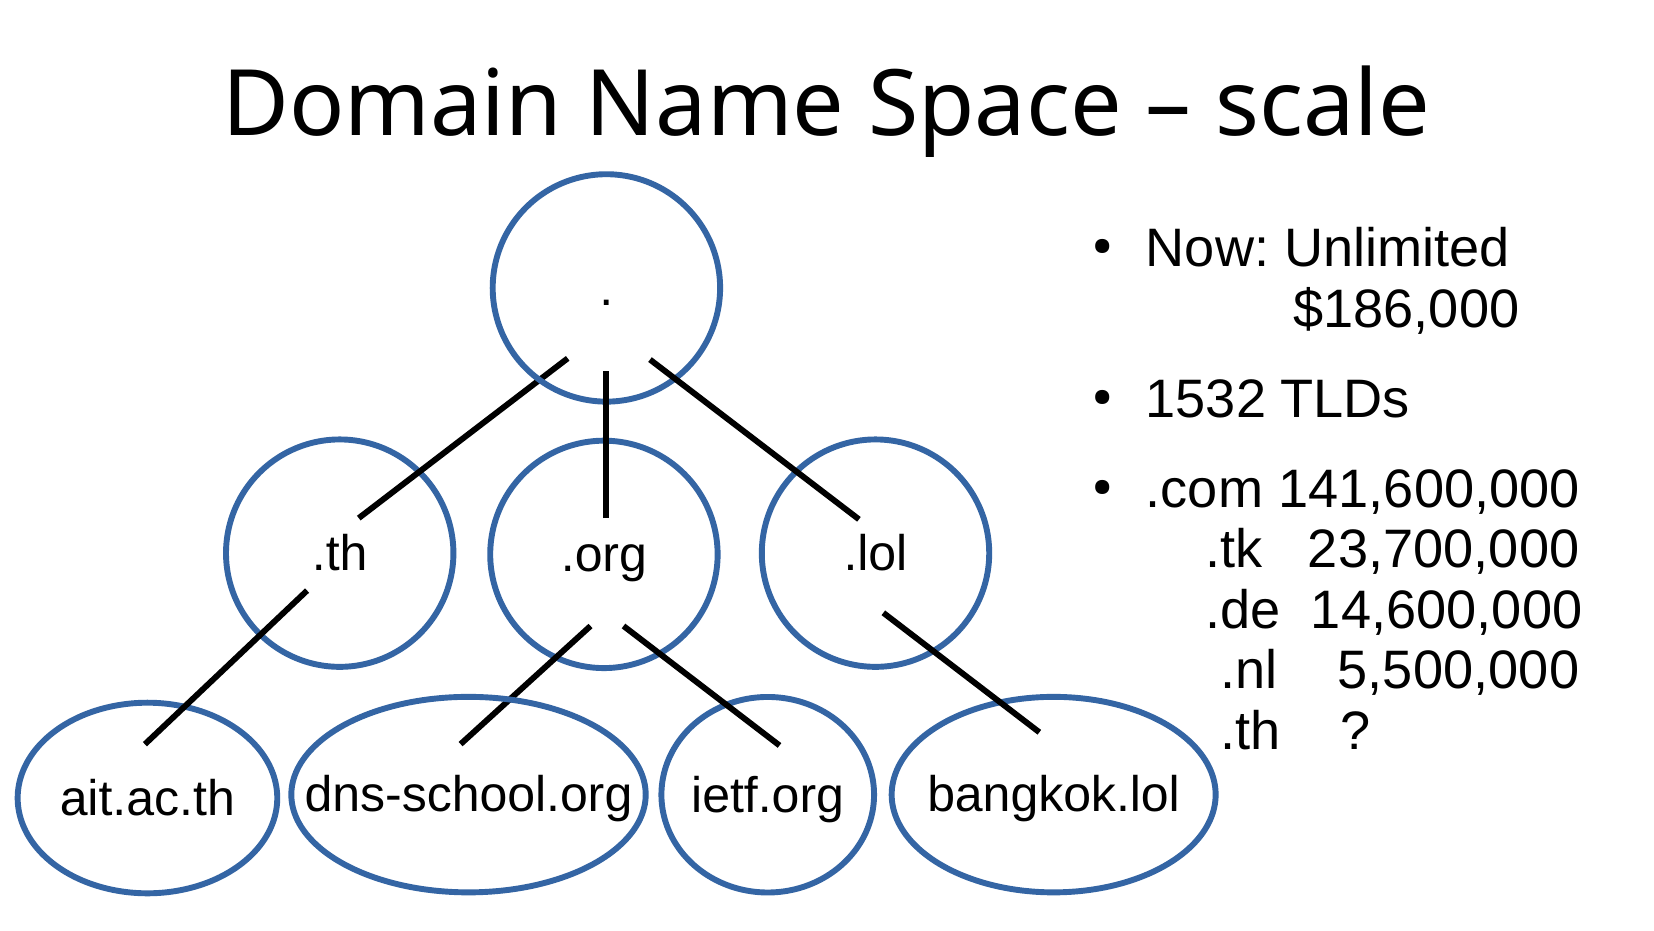

# Domain Name Space – scale
.
Now: Unlimited
		$186,000
1532 TLDs
.com 141,600,000
 .tk 23,700,000
 .de 14,600,000
 .nl 5,500,000
 .th ?
.th
.lol
.org
dns-school.org
bangkok.lol
ietf.org
ait.ac.th